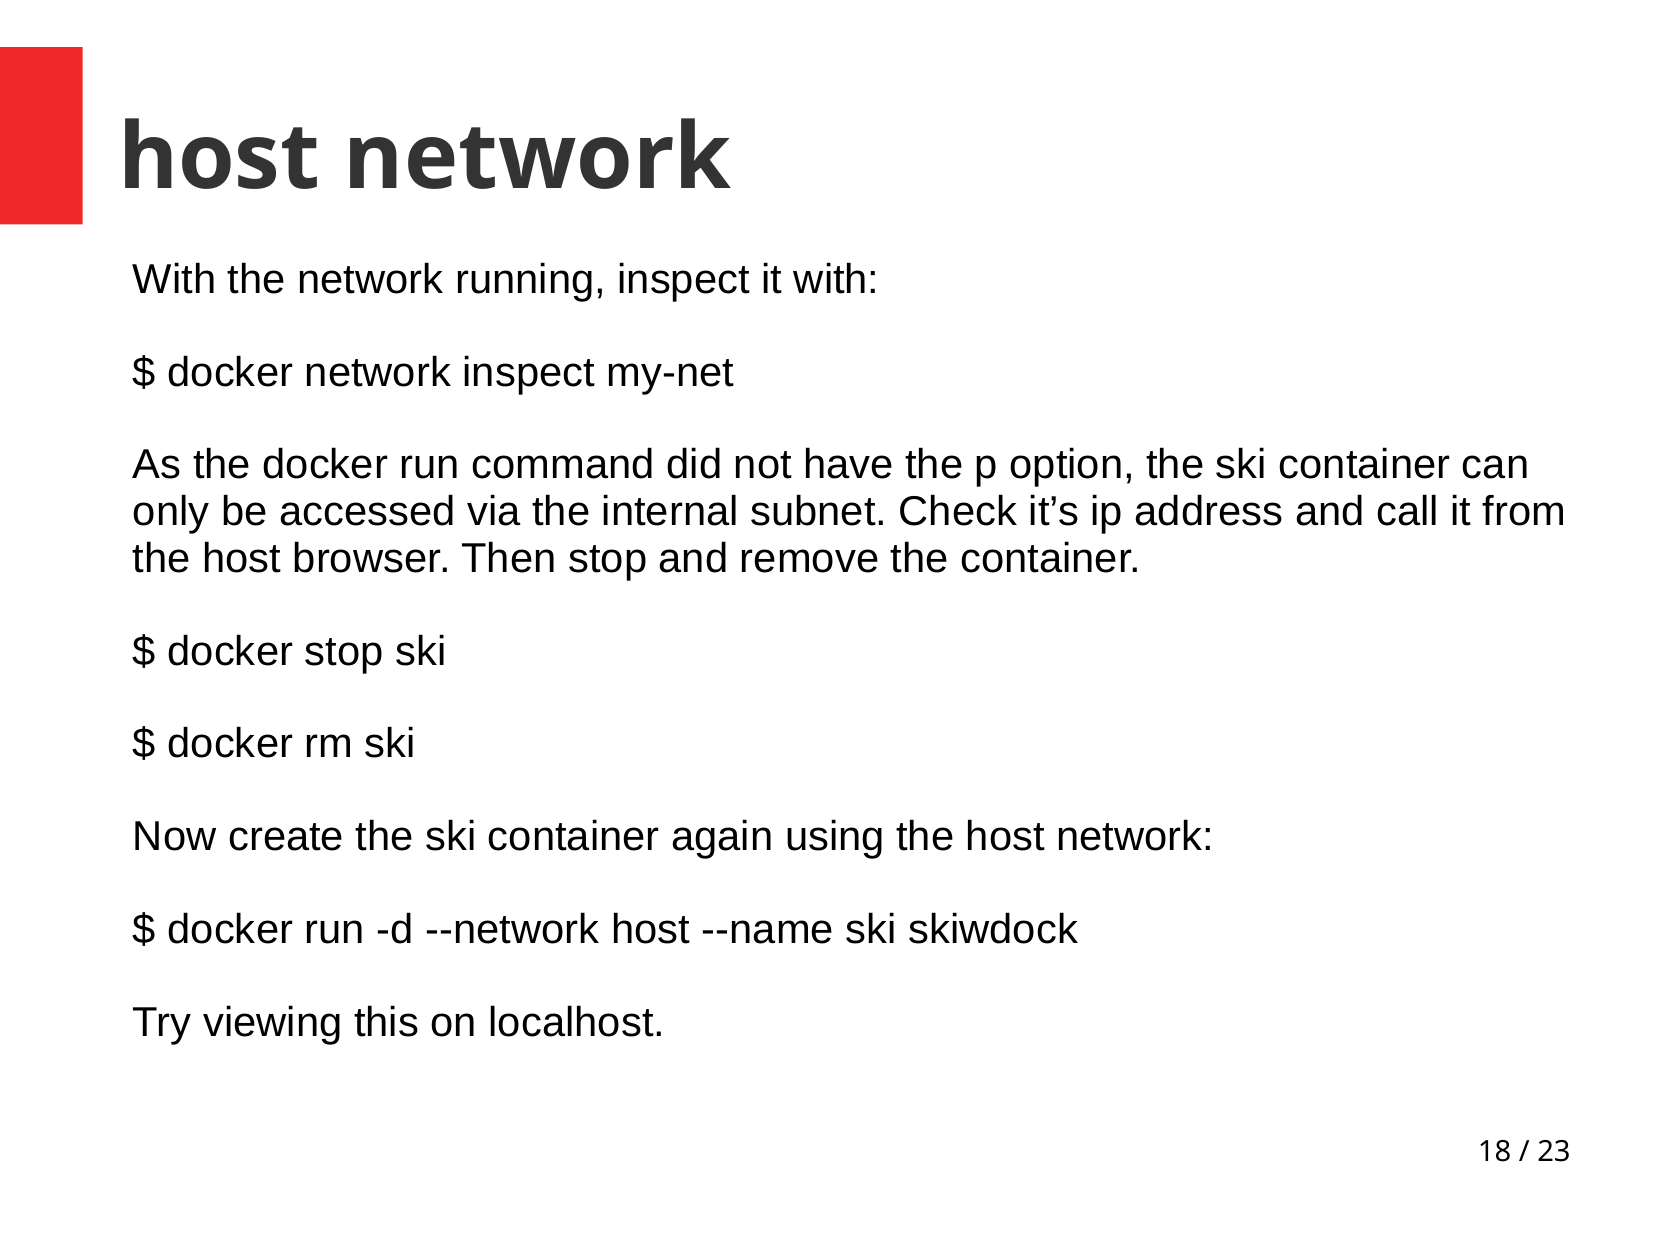

# host network
With the network running, inspect it with:
$ docker network inspect my-net
As the docker run command did not have the p option, the ski container can only be accessed via the internal subnet. Check it’s ip address and call it from the host browser. Then stop and remove the container.
$ docker stop ski
$ docker rm ski
Now create the ski container again using the host network:
$ docker run -d --network host --name ski skiwdock
Try viewing this on localhost.
18